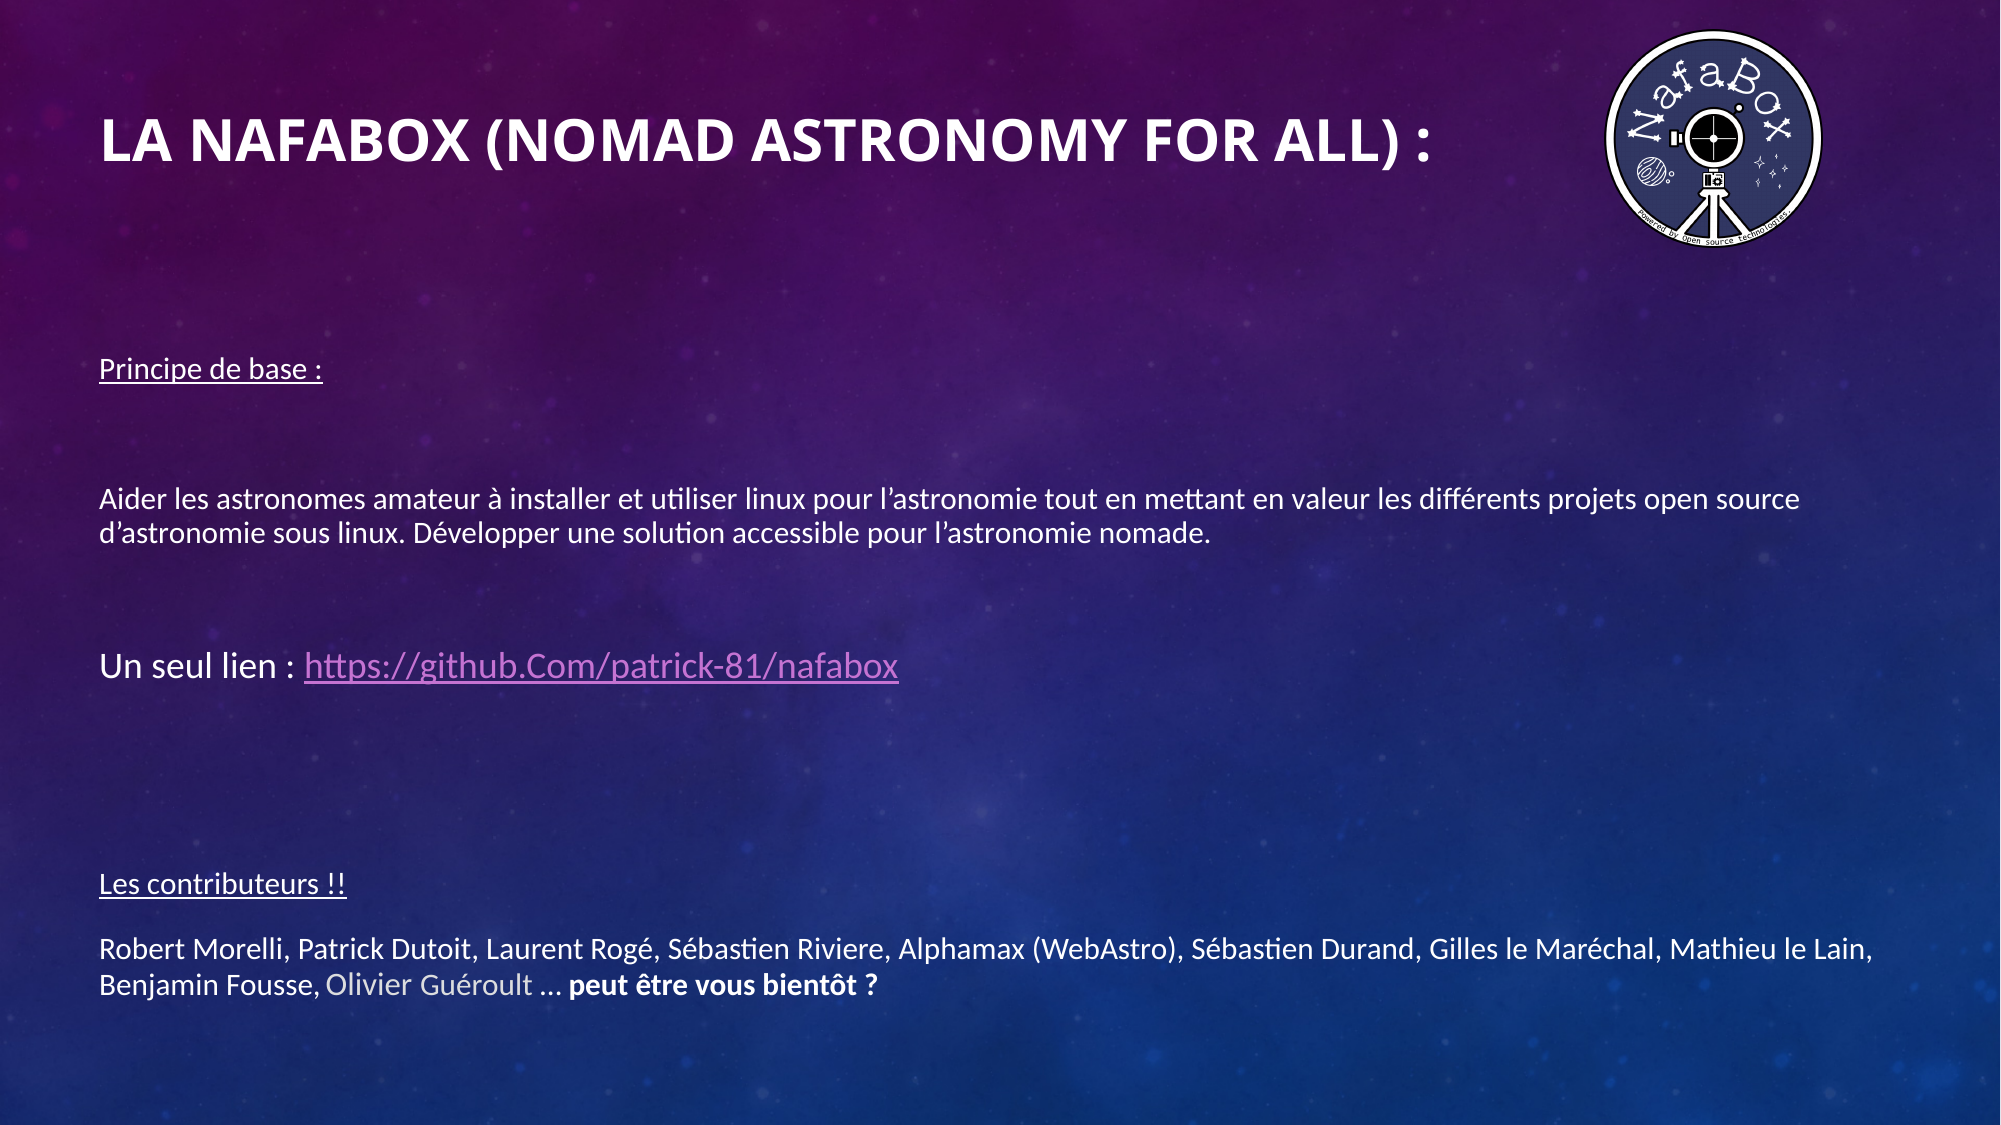

# La NAFABox (Nomad Astronomy For All) :
Principe de base :
Aider les astronomes amateur à installer et utiliser linux pour l’astronomie tout en mettant en valeur les différents projets open source d’astronomie sous linux. Développer une solution accessible pour l’astronomie nomade.
Un seul lien : https://github.Com/patrick-81/nafabox
Les contributeurs !!
Robert Morelli, Patrick Dutoit, Laurent Rogé, Sébastien Riviere, Alphamax (WebAstro), Sébastien Durand, Gilles le Maréchal, Mathieu le Lain, Benjamin Fousse, Olivier Guéroult … peut être vous bientôt ?